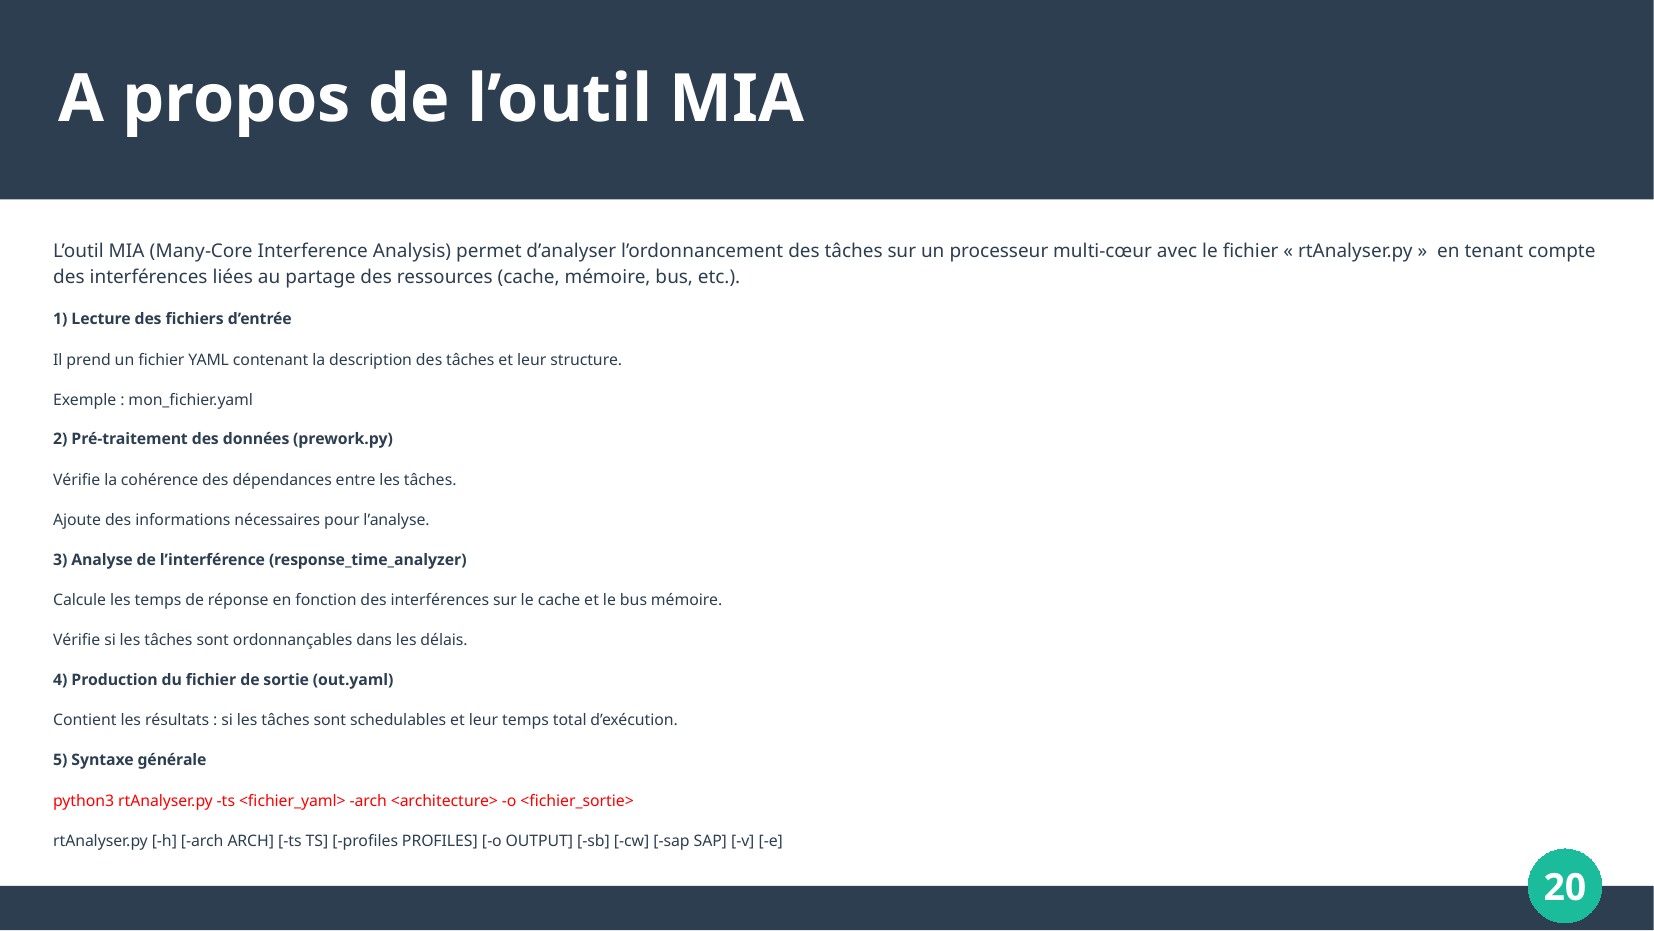

# A propos de l’outil MIA
L’outil MIA (Many-Core Interference Analysis) permet d’analyser l’ordonnancement des tâches sur un processeur multi-cœur avec le fichier « rtAnalyser.py »  en tenant compte des interférences liées au partage des ressources (cache, mémoire, bus, etc.).
1) Lecture des fichiers d’entrée
Il prend un fichier YAML contenant la description des tâches et leur structure.
Exemple : mon_fichier.yaml
2) Pré-traitement des données (prework.py)
Vérifie la cohérence des dépendances entre les tâches.
Ajoute des informations nécessaires pour l’analyse.
3) Analyse de l’interférence (response_time_analyzer)
Calcule les temps de réponse en fonction des interférences sur le cache et le bus mémoire.
Vérifie si les tâches sont ordonnançables dans les délais.
4) Production du fichier de sortie (out.yaml)
Contient les résultats : si les tâches sont schedulables et leur temps total d’exécution.
5) Syntaxe générale
python3 rtAnalyser.py -ts <fichier_yaml> -arch <architecture> -o <fichier_sortie>
rtAnalyser.py [-h] [-arch ARCH] [-ts TS] [-profiles PROFILES] [-o OUTPUT] [-sb] [-cw] [-sap SAP] [-v] [-e]
20